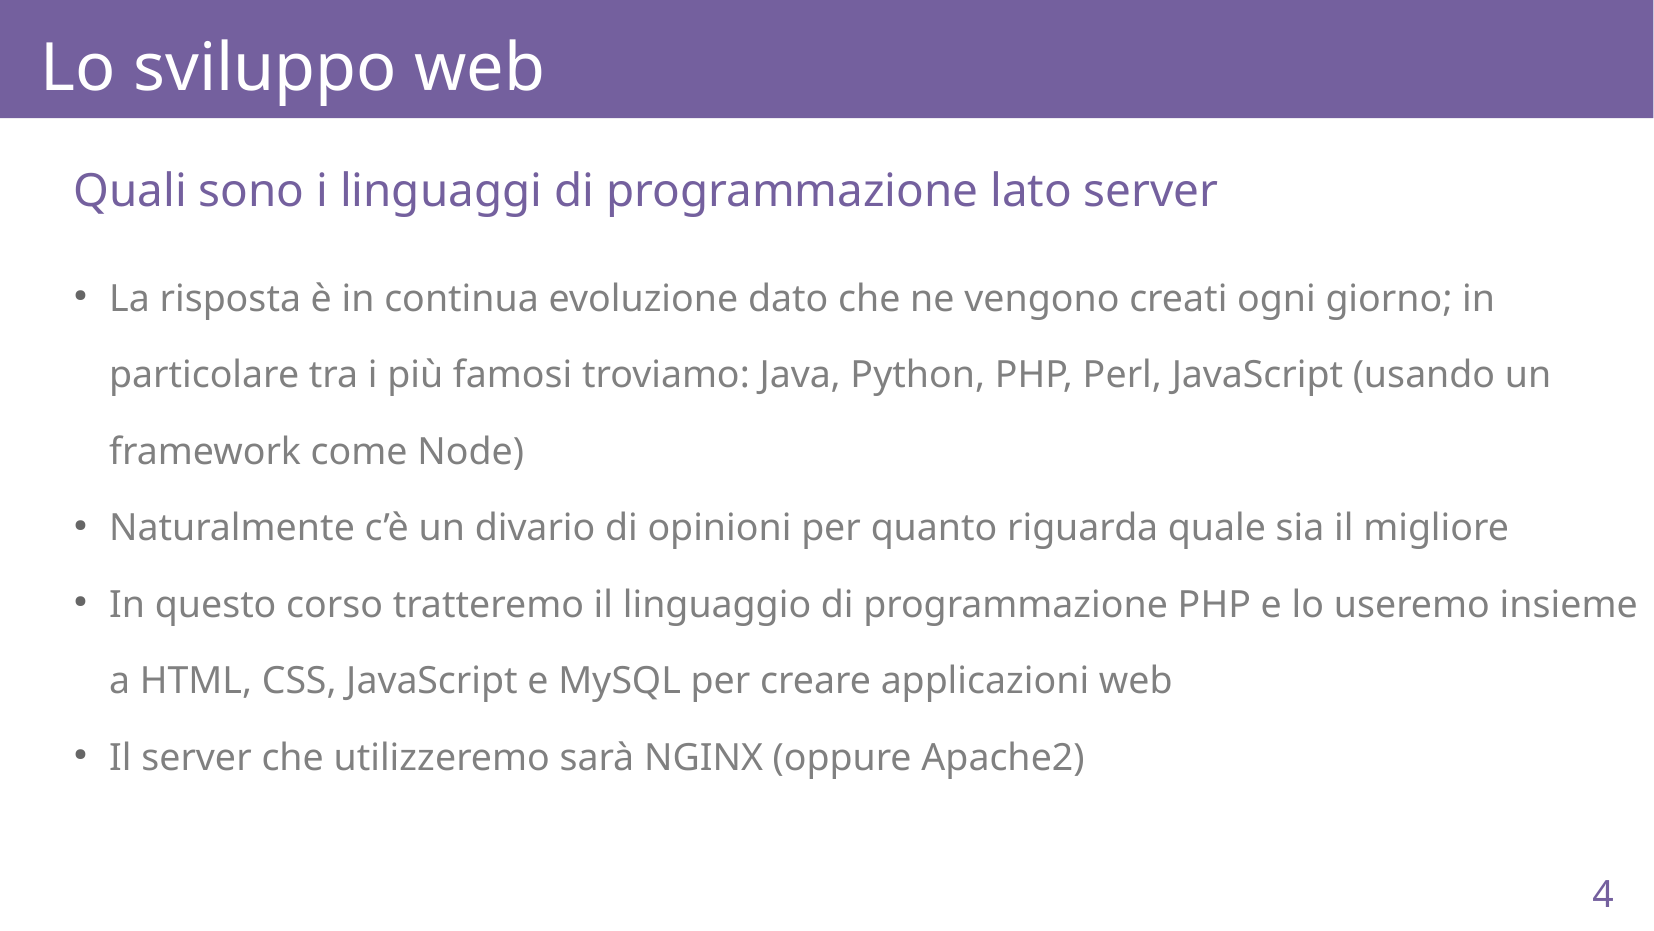

Lo sviluppo web
Quali sono i linguaggi di programmazione lato server
La risposta è in continua evoluzione dato che ne vengono creati ogni giorno; in
particolare tra i più famosi troviamo: Java, Python, PHP, Perl, JavaScript (usando un
framework come Node)
Naturalmente c’è un divario di opinioni per quanto riguarda quale sia il migliore
In questo corso tratteremo il linguaggio di programmazione PHP e lo useremo insieme
a HTML, CSS, JavaScript e MySQL per creare applicazioni web
Il server che utilizzeremo sarà NGINX (oppure Apache2)